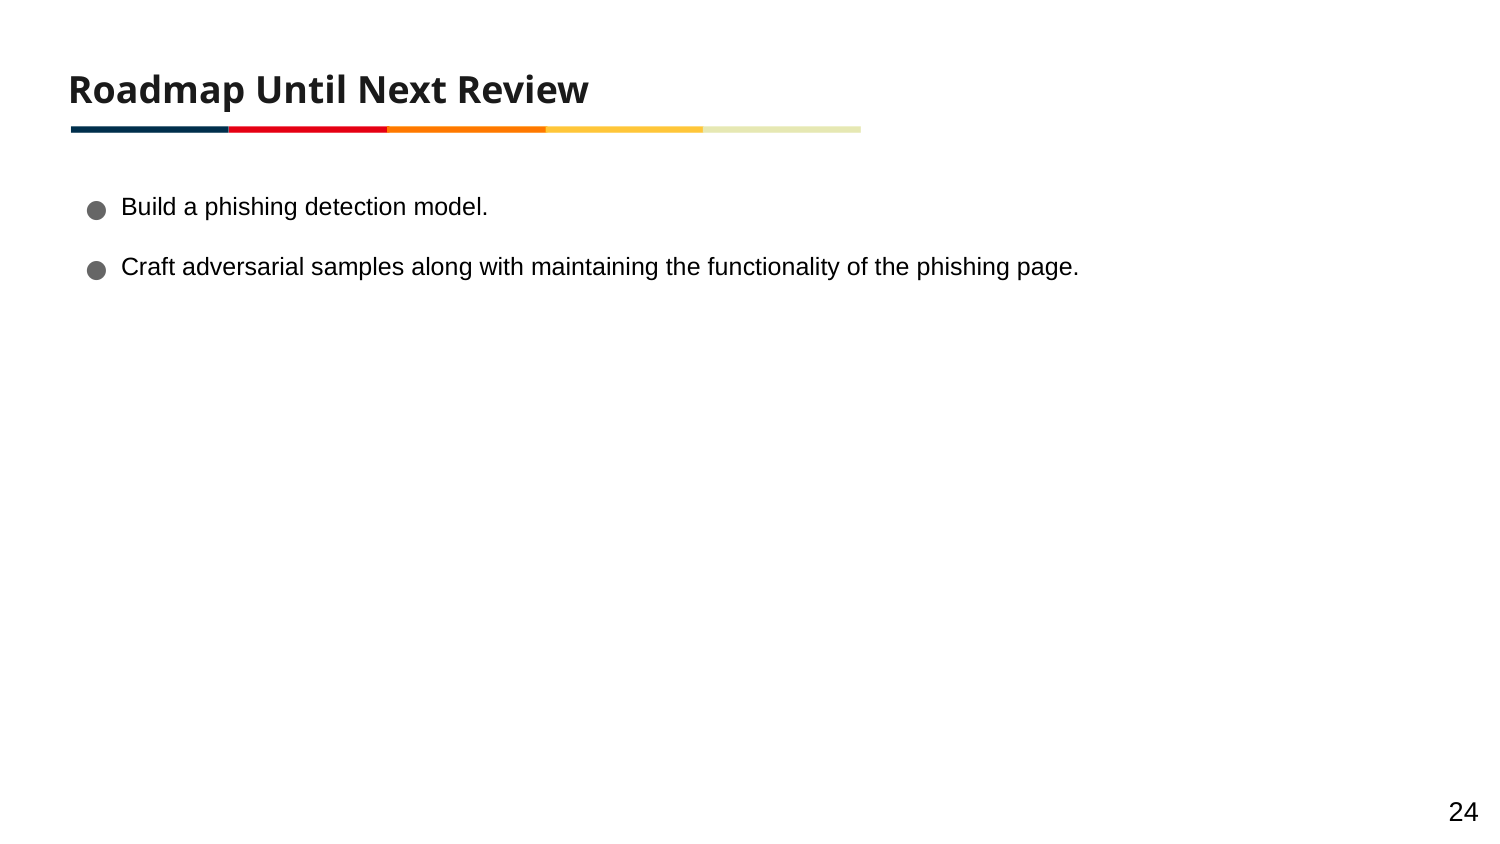

Roadmap Until Next Review
Build a phishing detection model.
Craft adversarial samples along with maintaining the functionality of the phishing page.